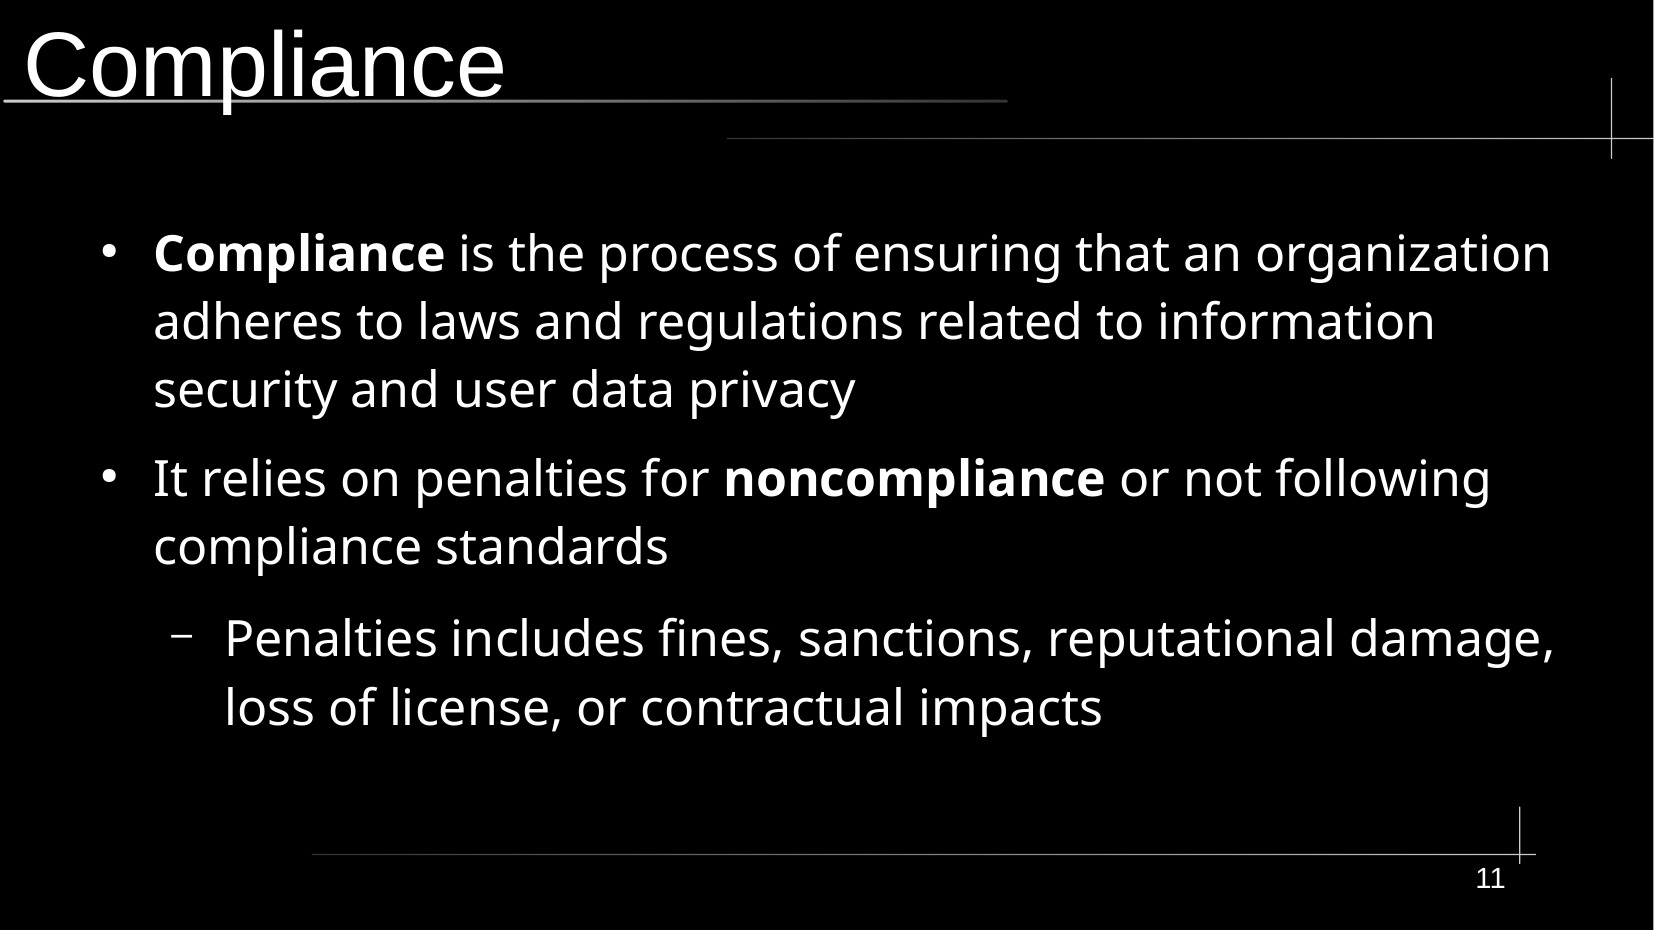

# Compliance
Compliance is the process of ensuring that an organization adheres to laws and regulations related to information security and user data privacy
It relies on penalties for noncompliance or not following compliance standards
Penalties includes fines, sanctions, reputational damage, loss of license, or contractual impacts
11